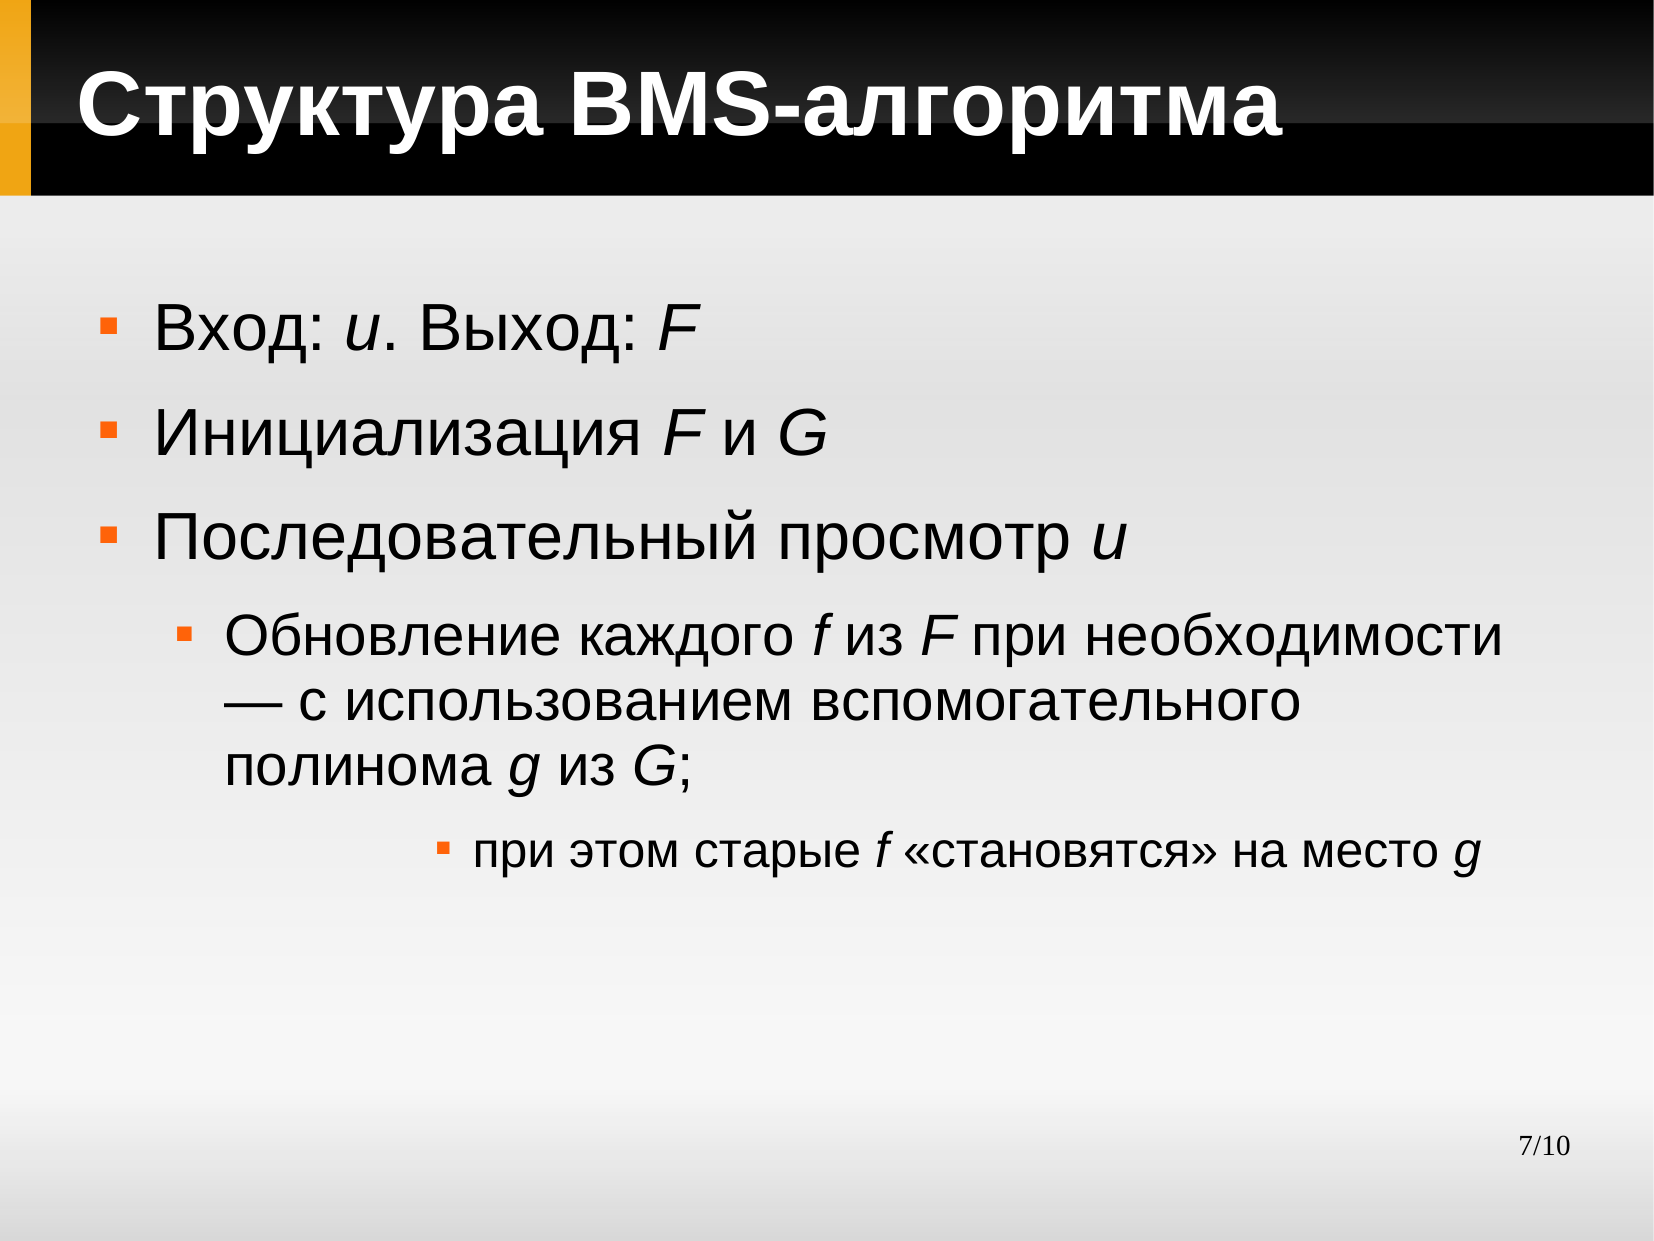

# Структура BMS-алгоритма
Вход: u. Выход: F
Инициализация F и G
Последовательный просмотр u
Обновление каждого f из F при необходимости — с использованием вспомогательного полинома g из G;
при этом старые f «становятся» на место g
7